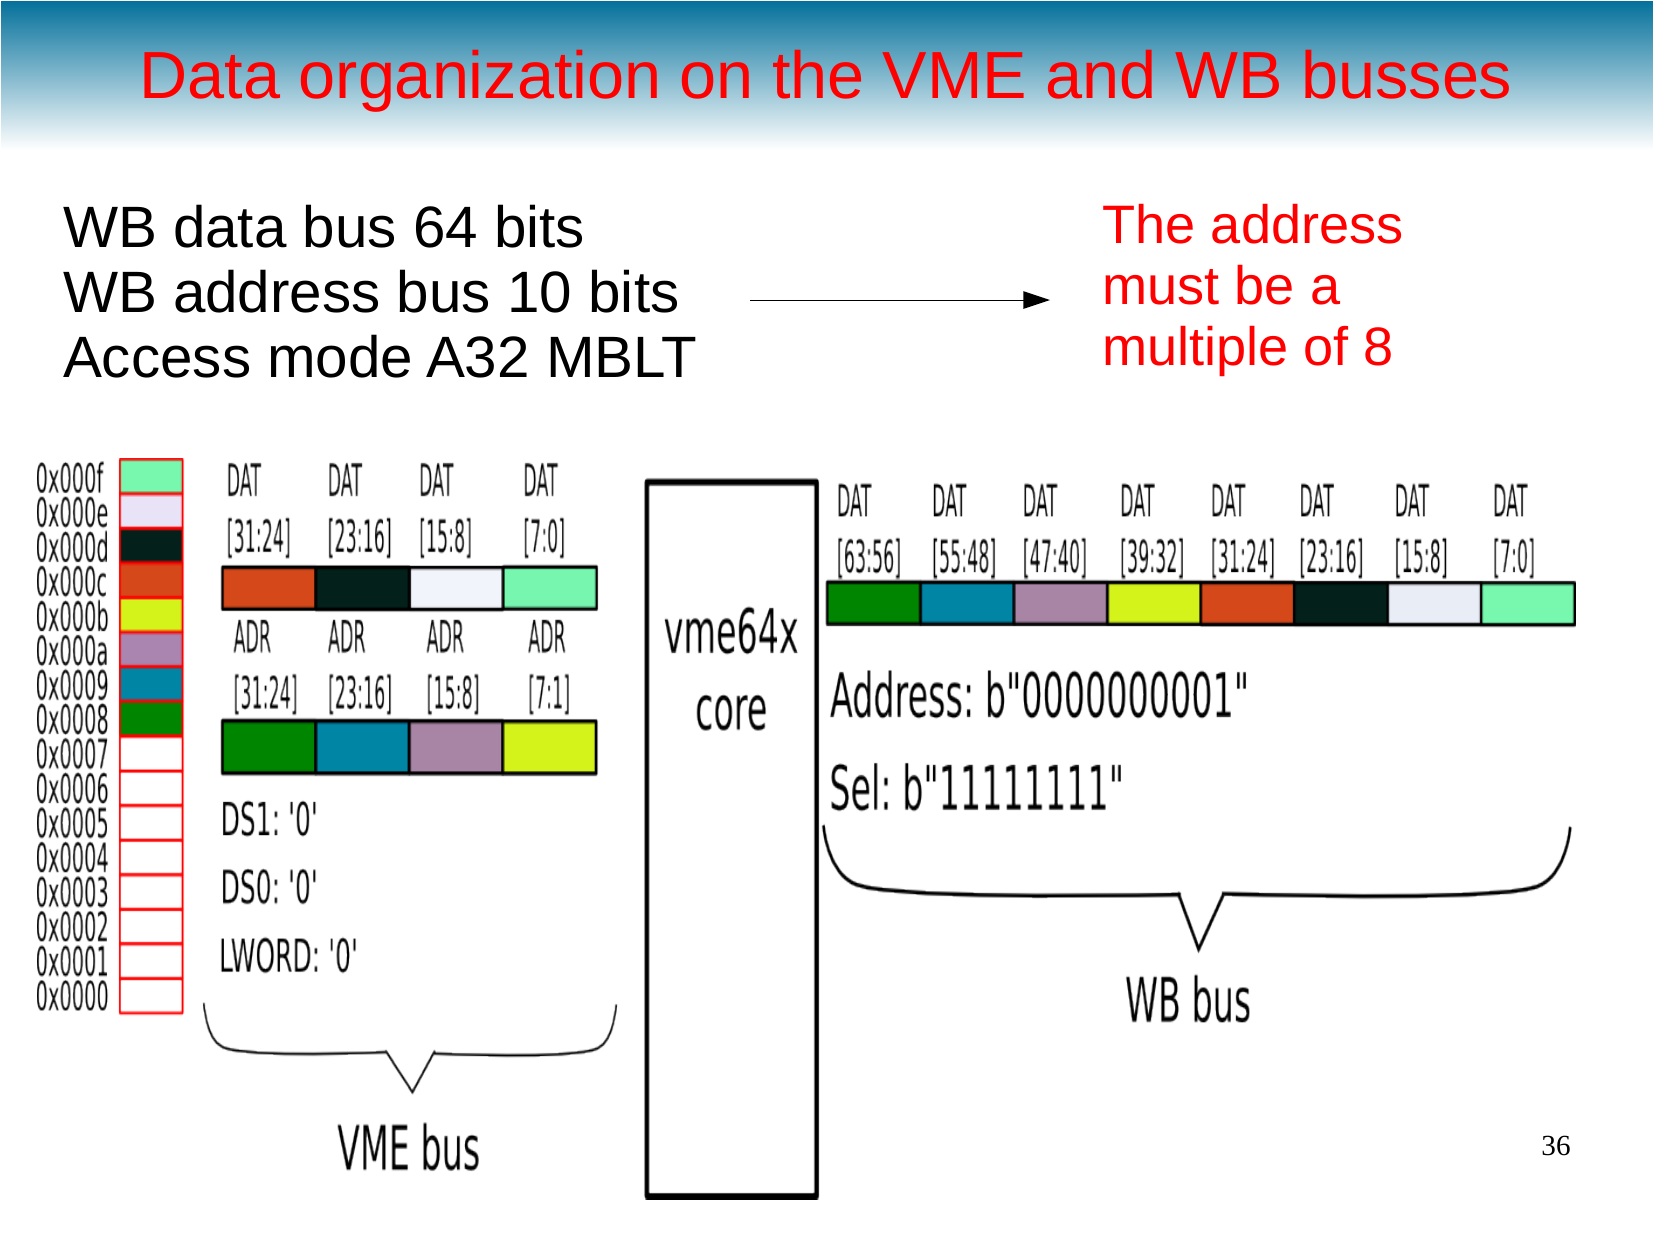

Data organization on the VME and WB busses
WB data bus 64 bits
WB address bus 10 bits
Access mode A32 MBLT
The address must be a multiple of 8
36